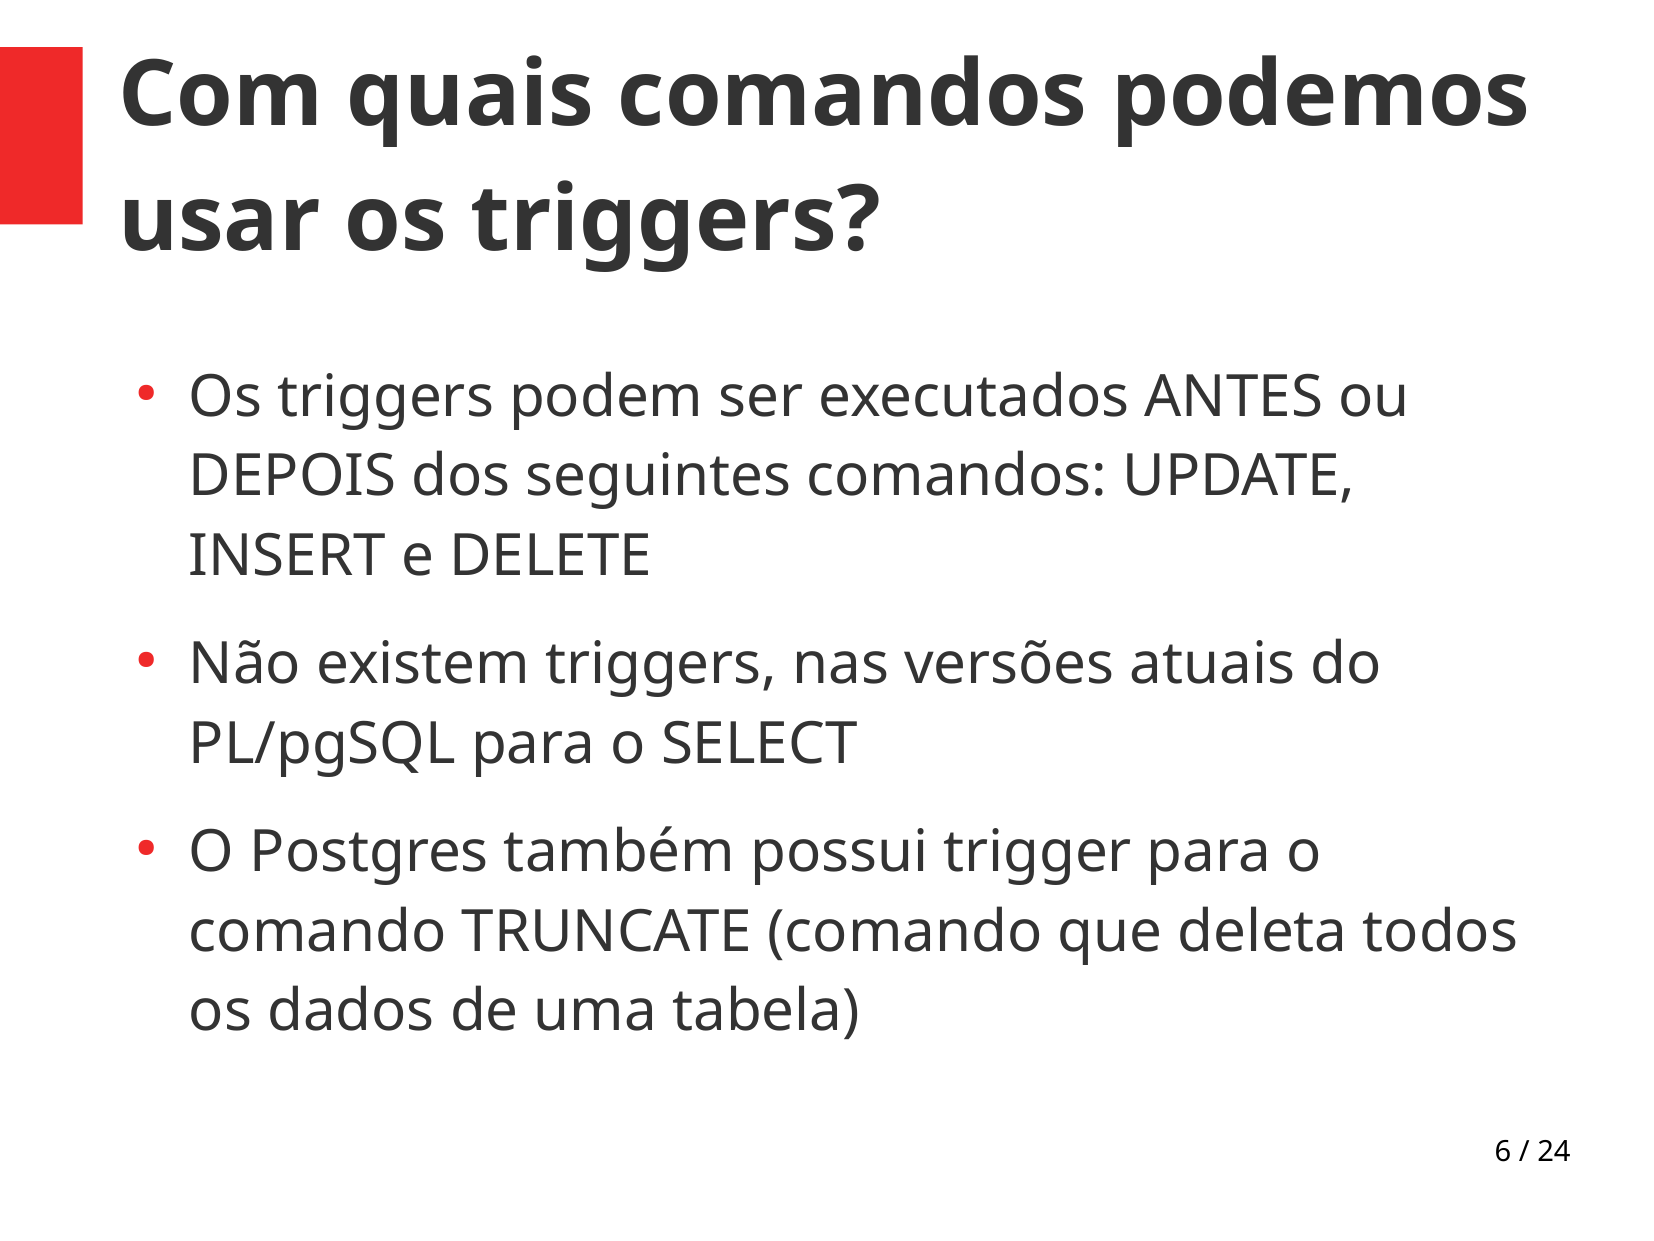

# Com quais comandos podemos usar os triggers?
Os triggers podem ser executados ANTES ou DEPOIS dos seguintes comandos: UPDATE, INSERT e DELETE
Não existem triggers, nas versões atuais do PL/pgSQL para o SELECT
O Postgres também possui trigger para o comando TRUNCATE (comando que deleta todos os dados de uma tabela)
6